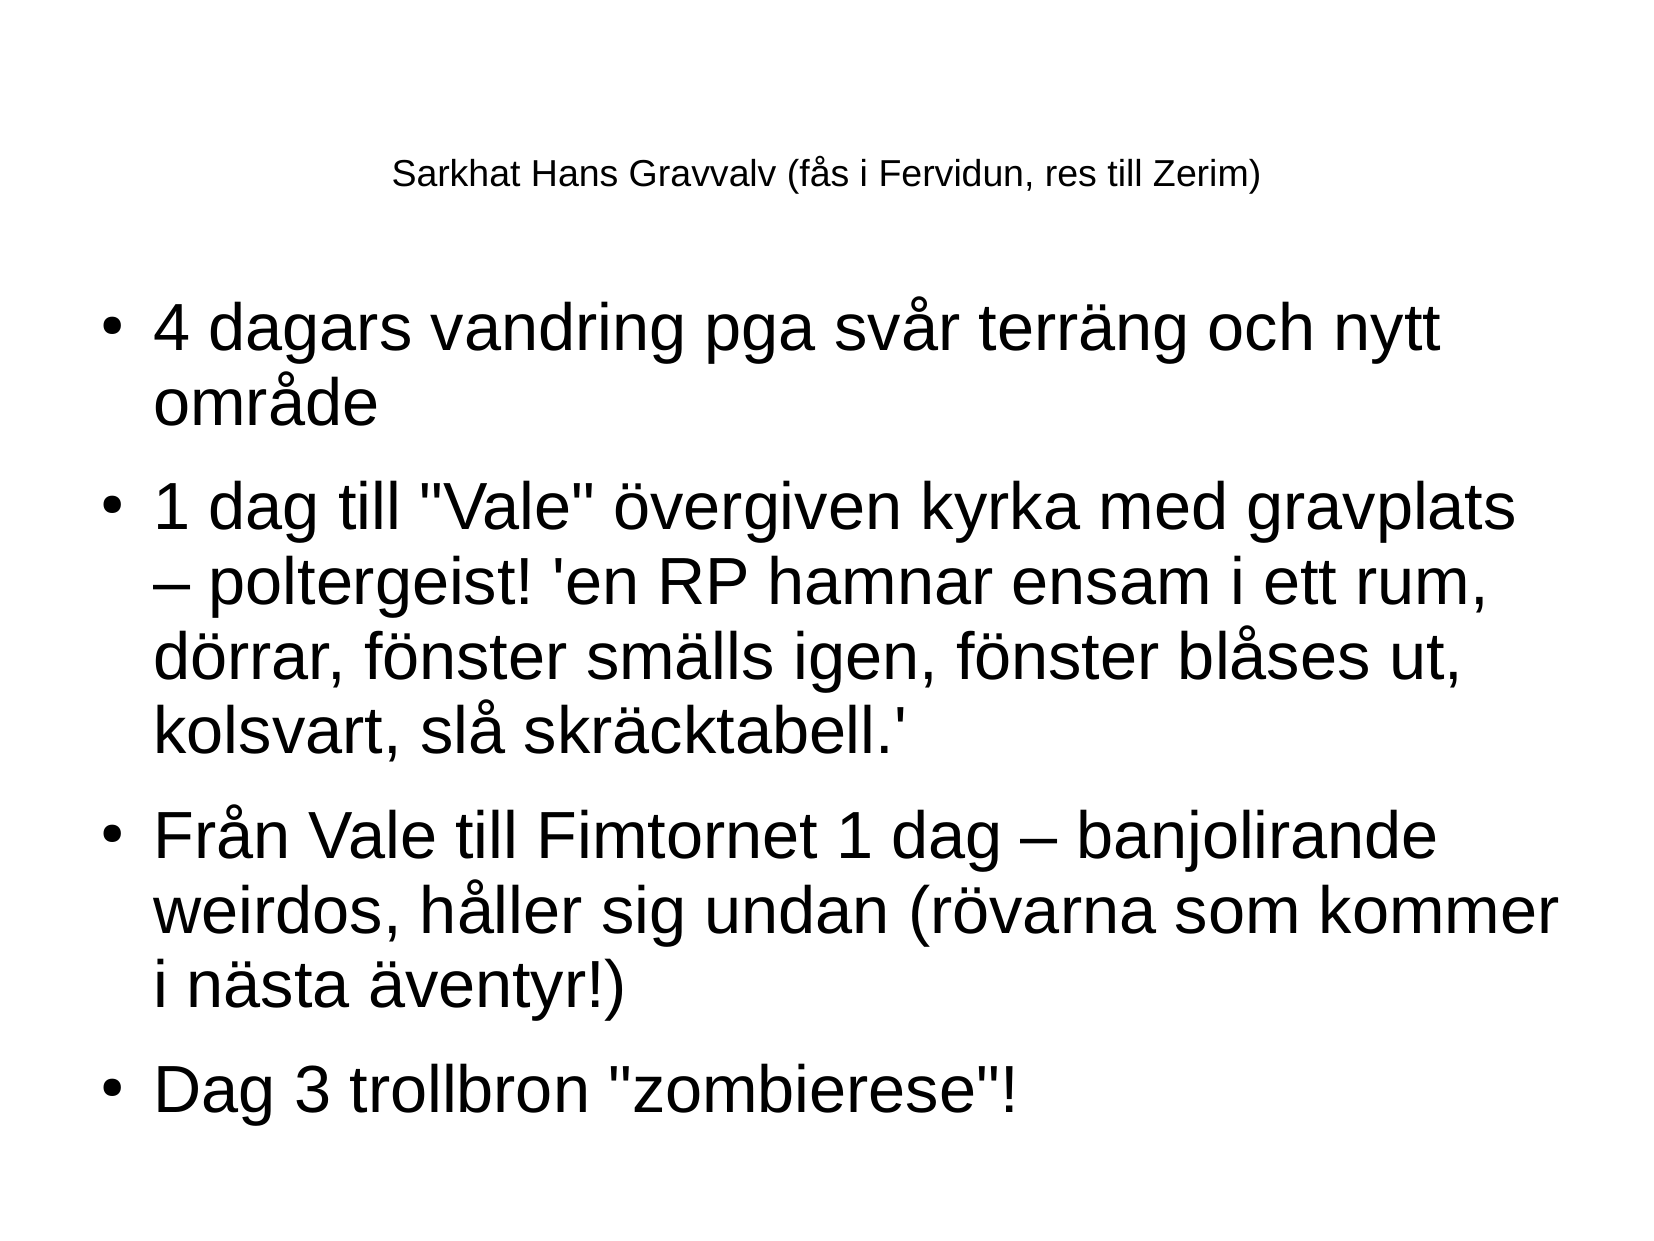

# Sarkhat Hans Gravvalv (fås i Fervidun, res till Zerim)
4 dagars vandring pga svår terräng och nytt område
1 dag till "Vale" övergiven kyrka med gravplats – poltergeist! 'en RP hamnar ensam i ett rum, dörrar, fönster smälls igen, fönster blåses ut, kolsvart, slå skräcktabell.'
Från Vale till Fimtornet 1 dag – banjolirande weirdos, håller sig undan (rövarna som kommer i nästa äventyr!)
Dag 3 trollbron "zombierese"!